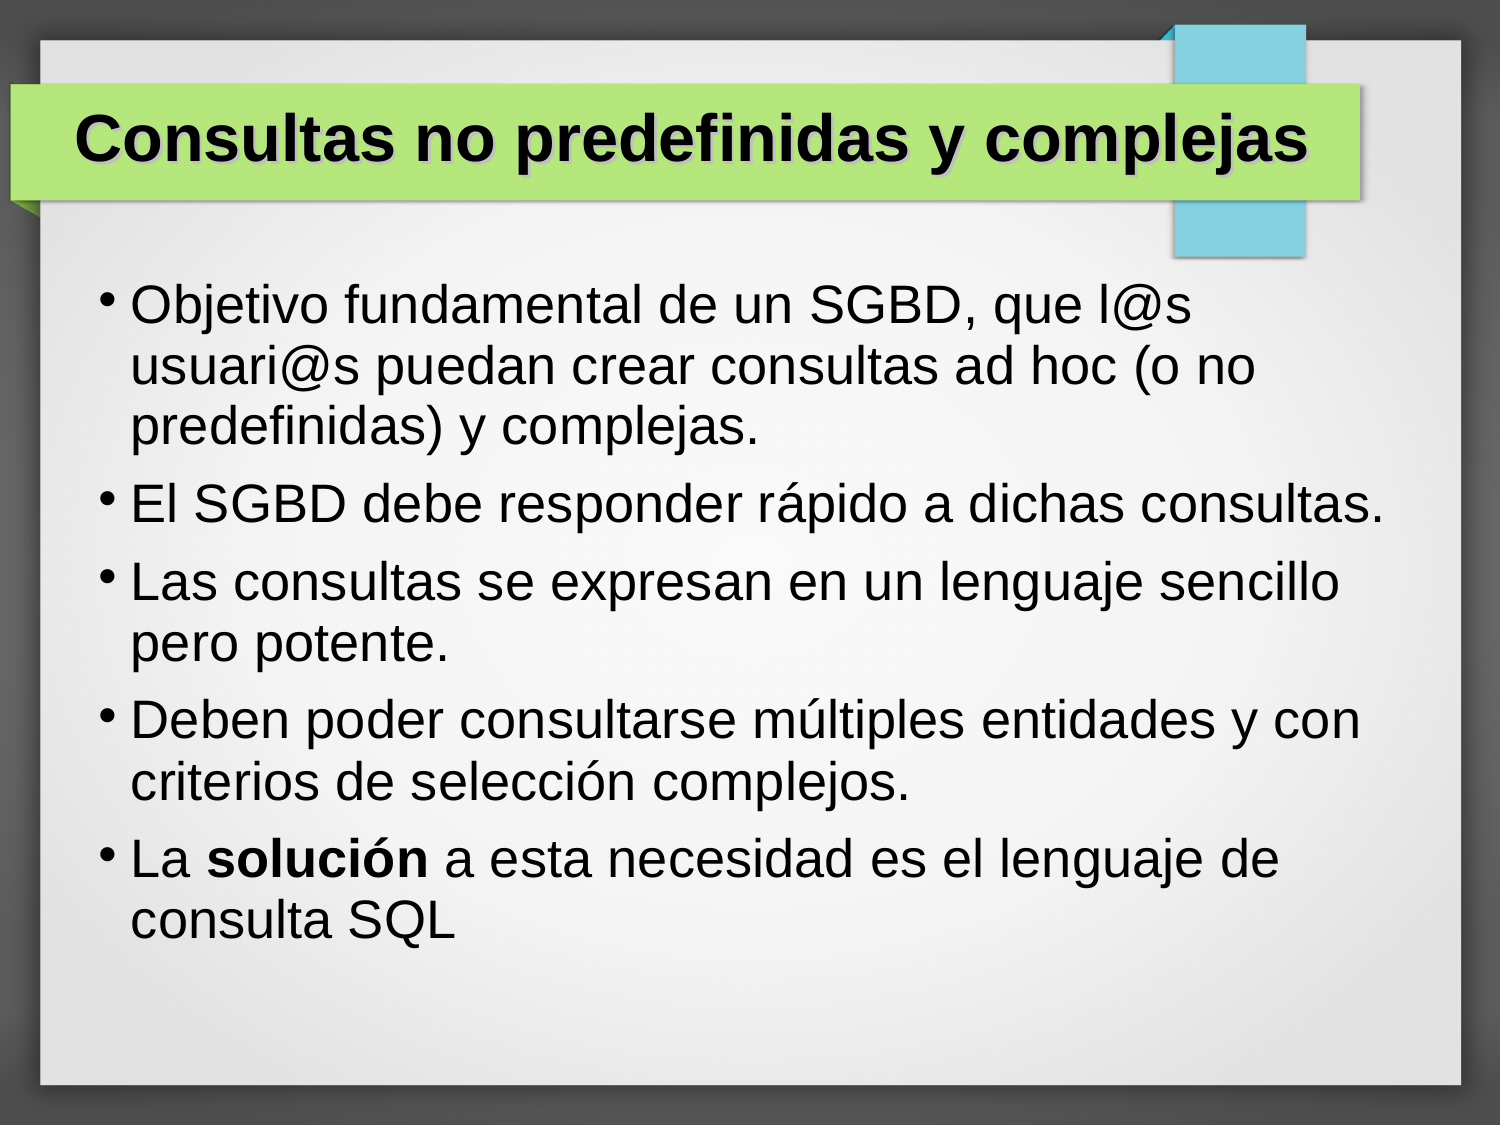

# Consultas no predefinidas y complejas
Objetivo fundamental de un SGBD, que l@s usuari@s puedan crear consultas ad hoc (o no predefinidas) y complejas.
El SGBD debe responder rápido a dichas consultas.
Las consultas se expresan en un lenguaje sencillo pero potente.
Deben poder consultarse múltiples entidades y con criterios de selección complejos.
La solución a esta necesidad es el lenguaje de consulta SQL